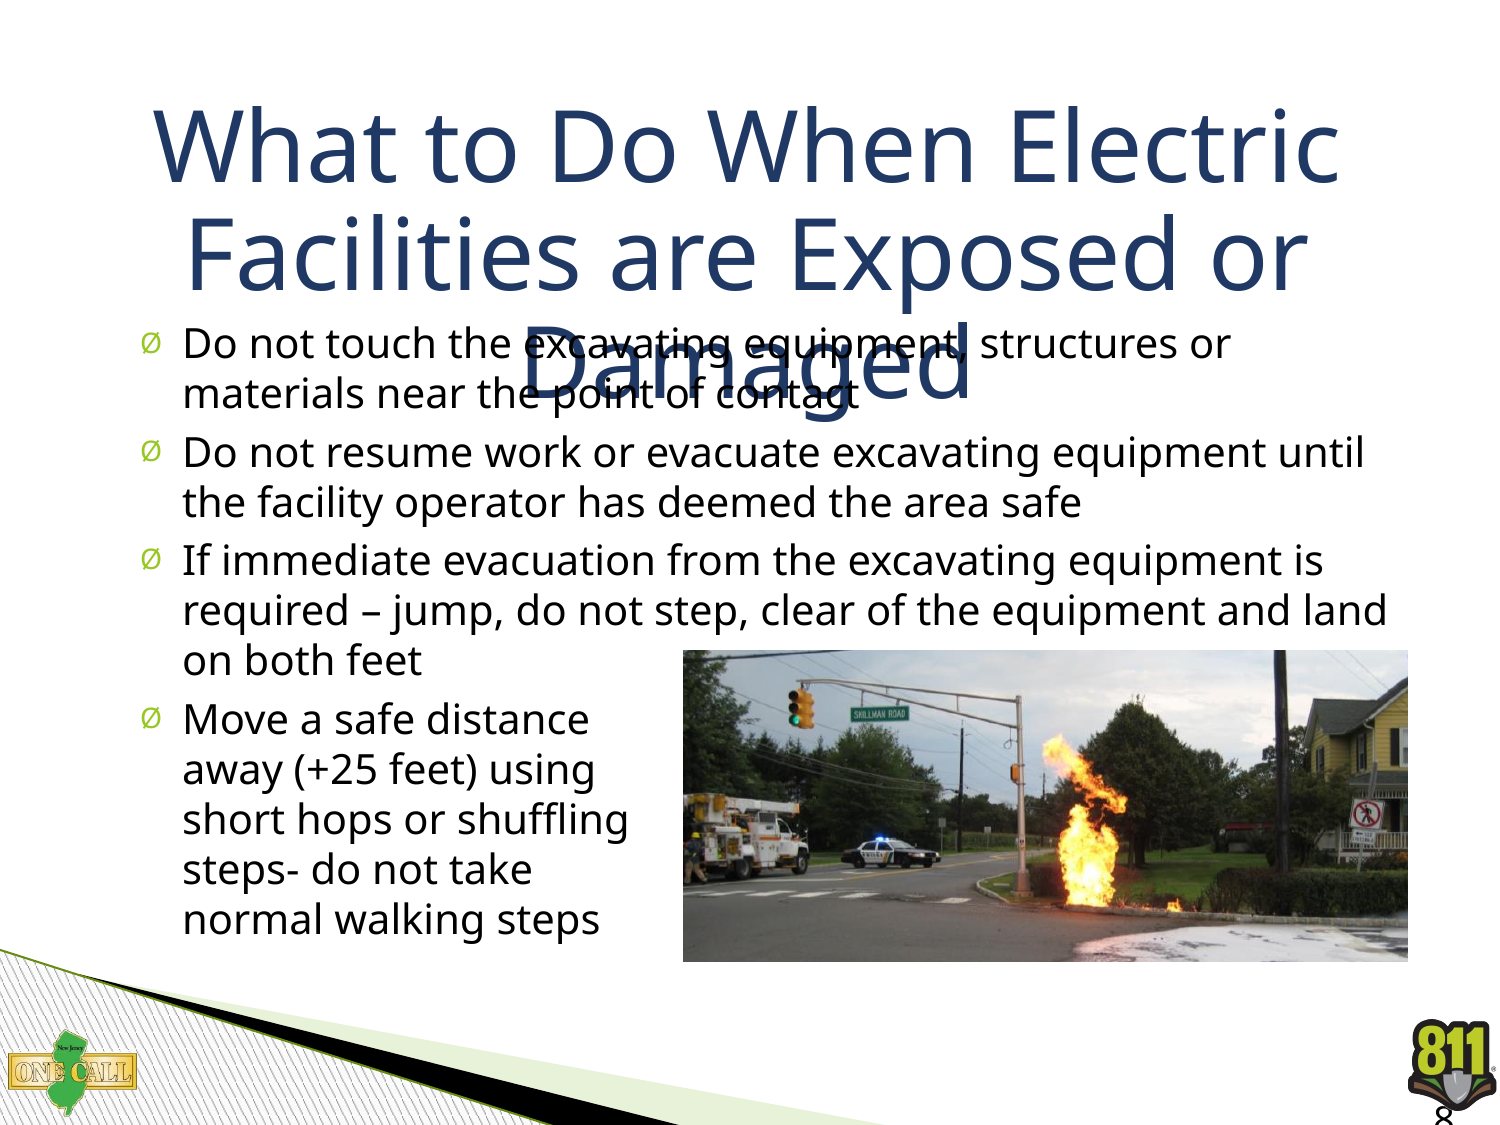

What to Do When Electric Facilities are Exposed or Damaged
# Do not touch the excavating equipment, structures or materials near the point of contact
Do not resume work or evacuate excavating equipment until the facility operator has deemed the area safe
If immediate evacuation from the excavating equipment is required – jump, do not step, clear of the equipment and land on both feet
Move a safe distance
away (+25 feet) using
short hops or shuffling
steps- do not take
normal walking steps